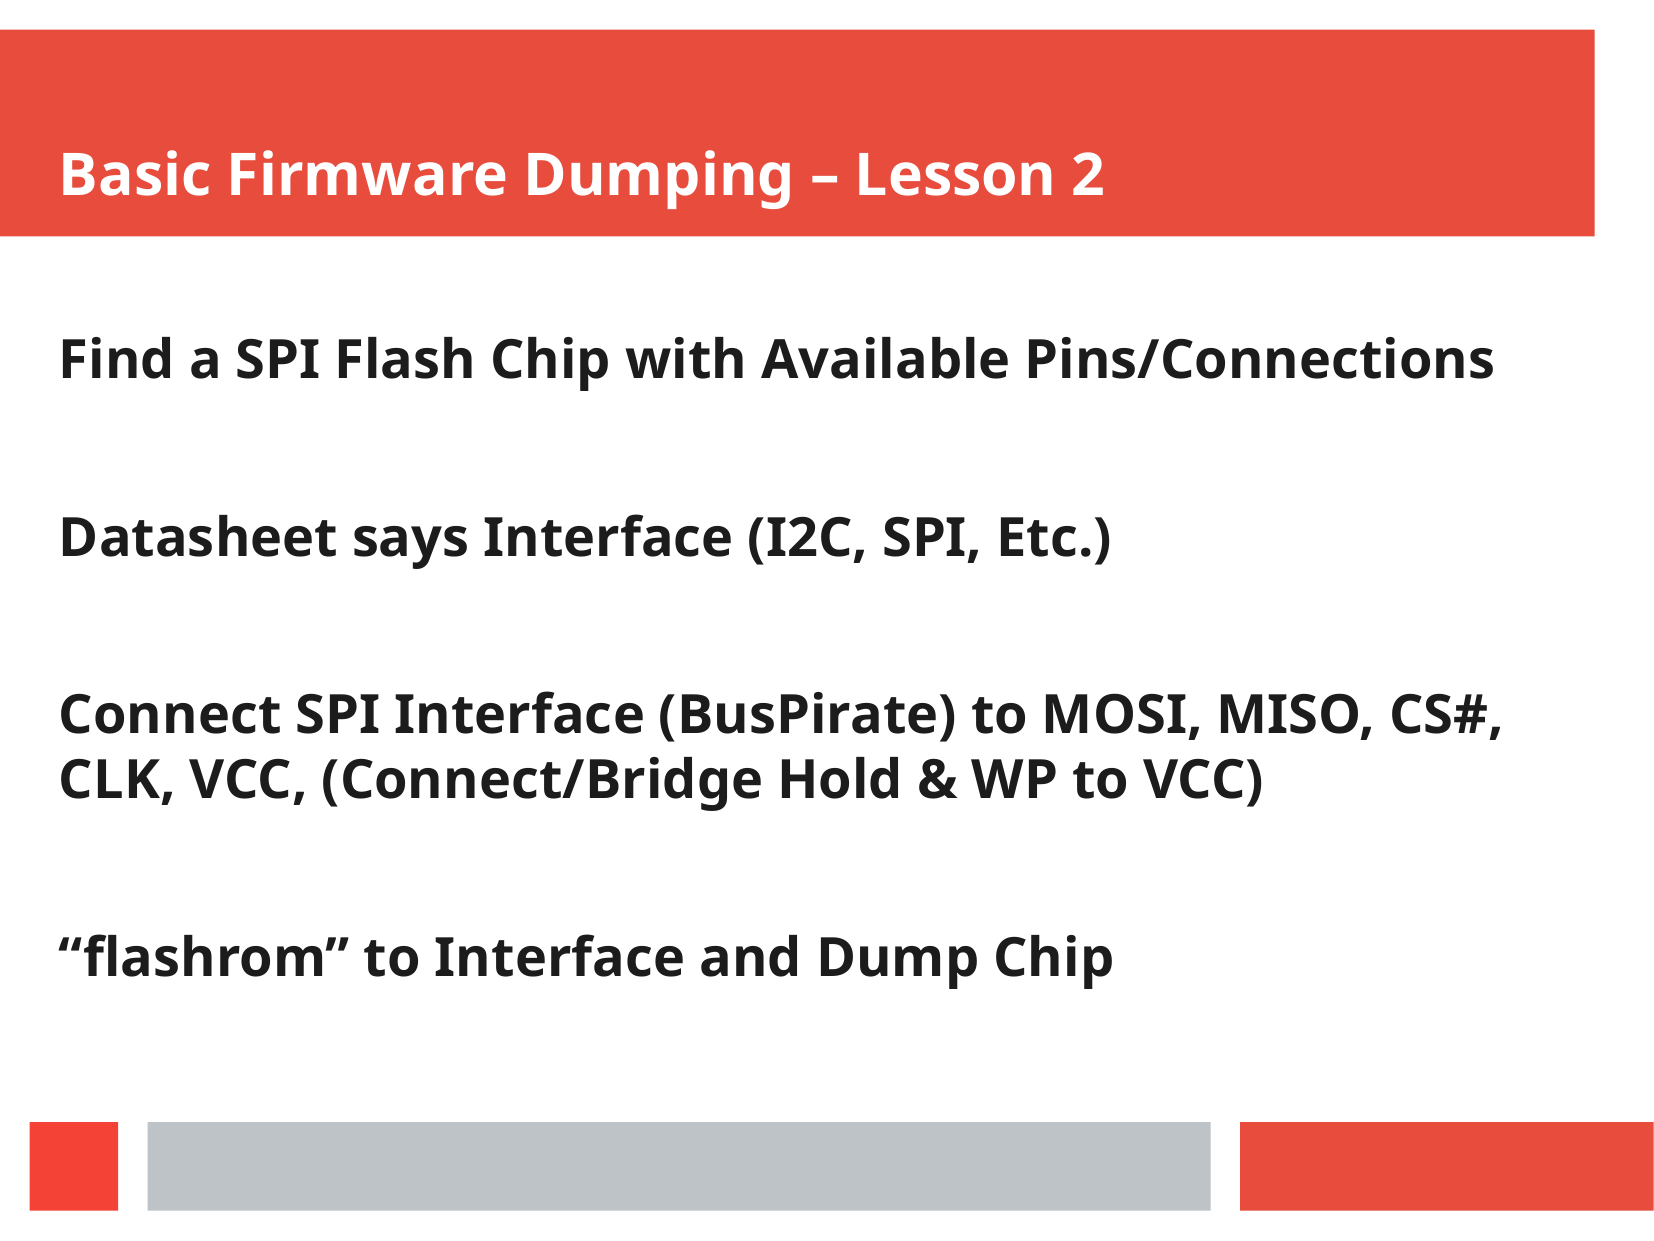

Basic Firmware Dumping – Lesson 2
Find a SPI Flash Chip with Available Pins/Connections
Datasheet says Interface (I2C, SPI, Etc.)
Connect SPI Interface (BusPirate) to MOSI, MISO, CS#, CLK, VCC, (Connect/Bridge Hold & WP to VCC)
“flashrom” to Interface and Dump Chip